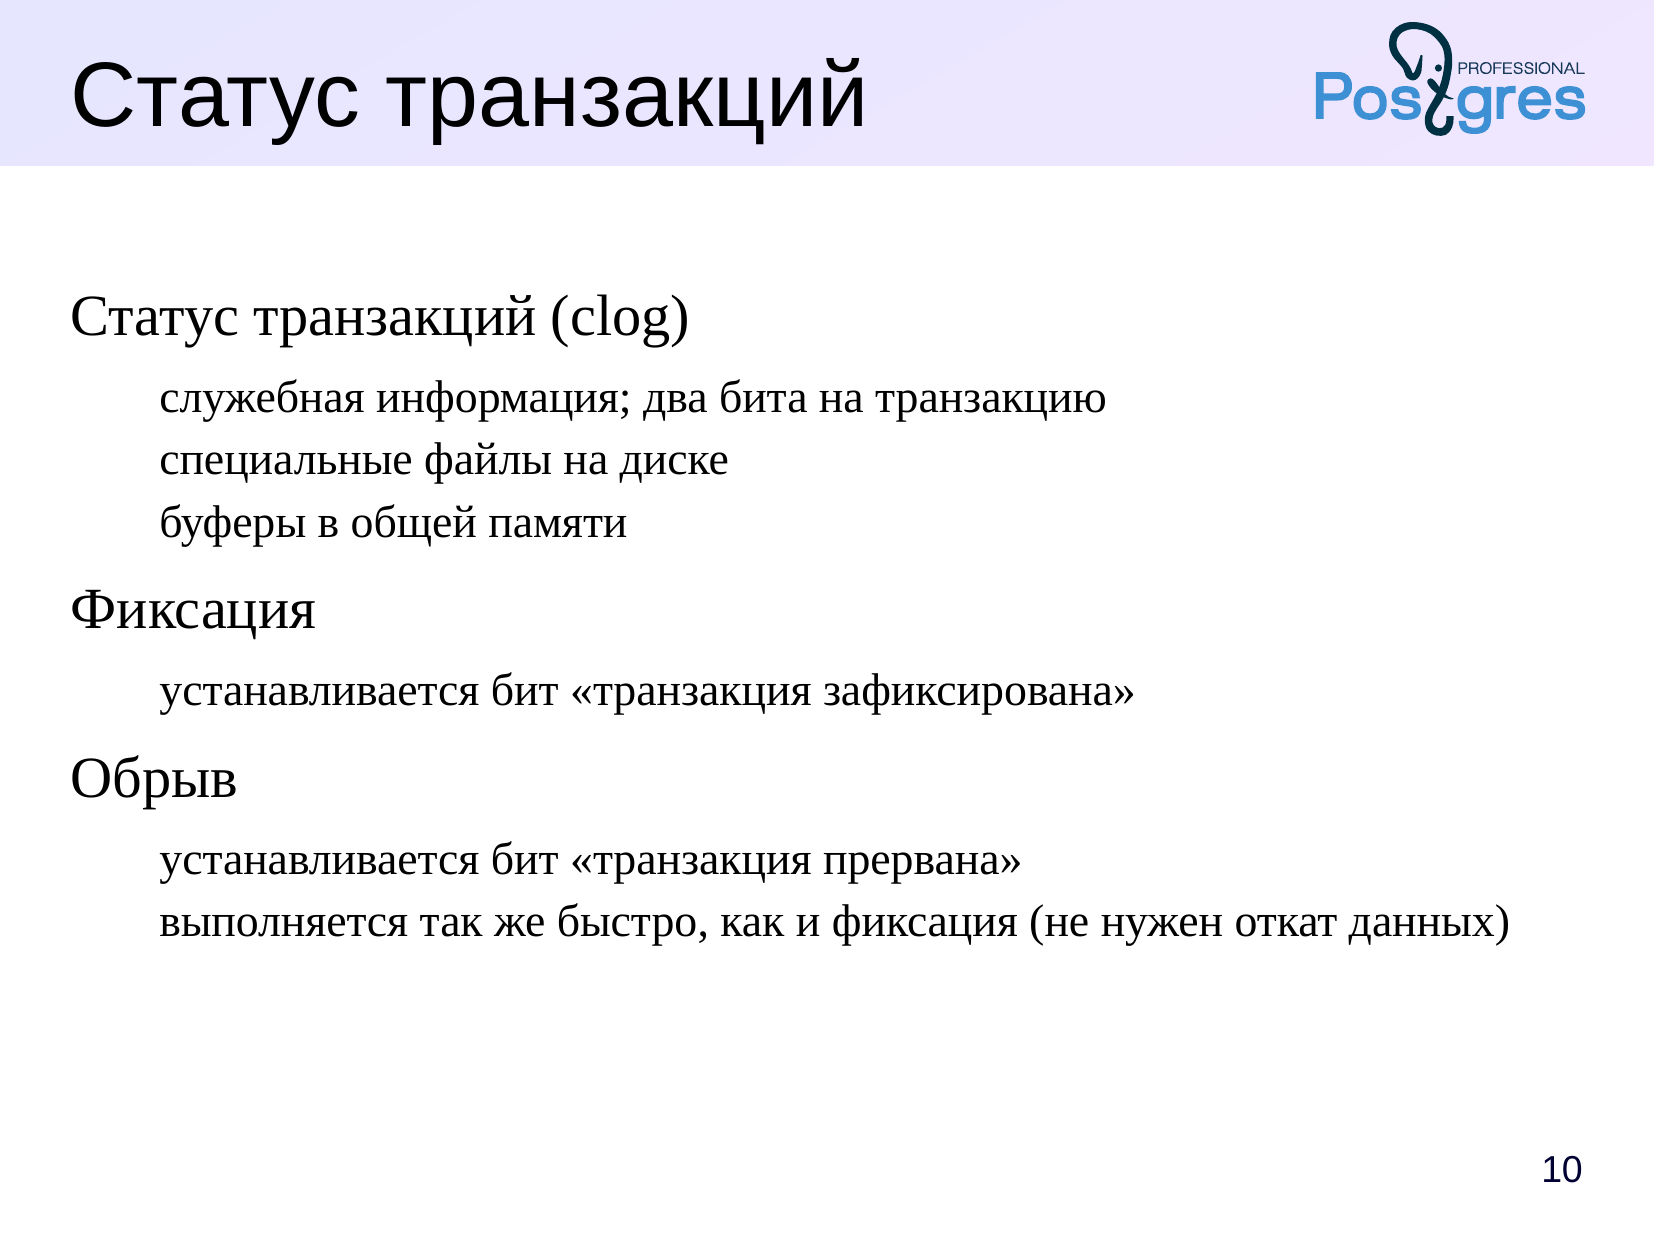

# Статус транзакций
Статус транзакций (clog)
служебная информация; два бита на транзакцию
специальные файлы на диске
буферы в общей памяти
Фиксация
устанавливается бит «транзакция зафиксирована»
Обрыв
устанавливается бит «транзакция прервана»
выполняется так же быстро, как и фиксация (не нужен откат данных)